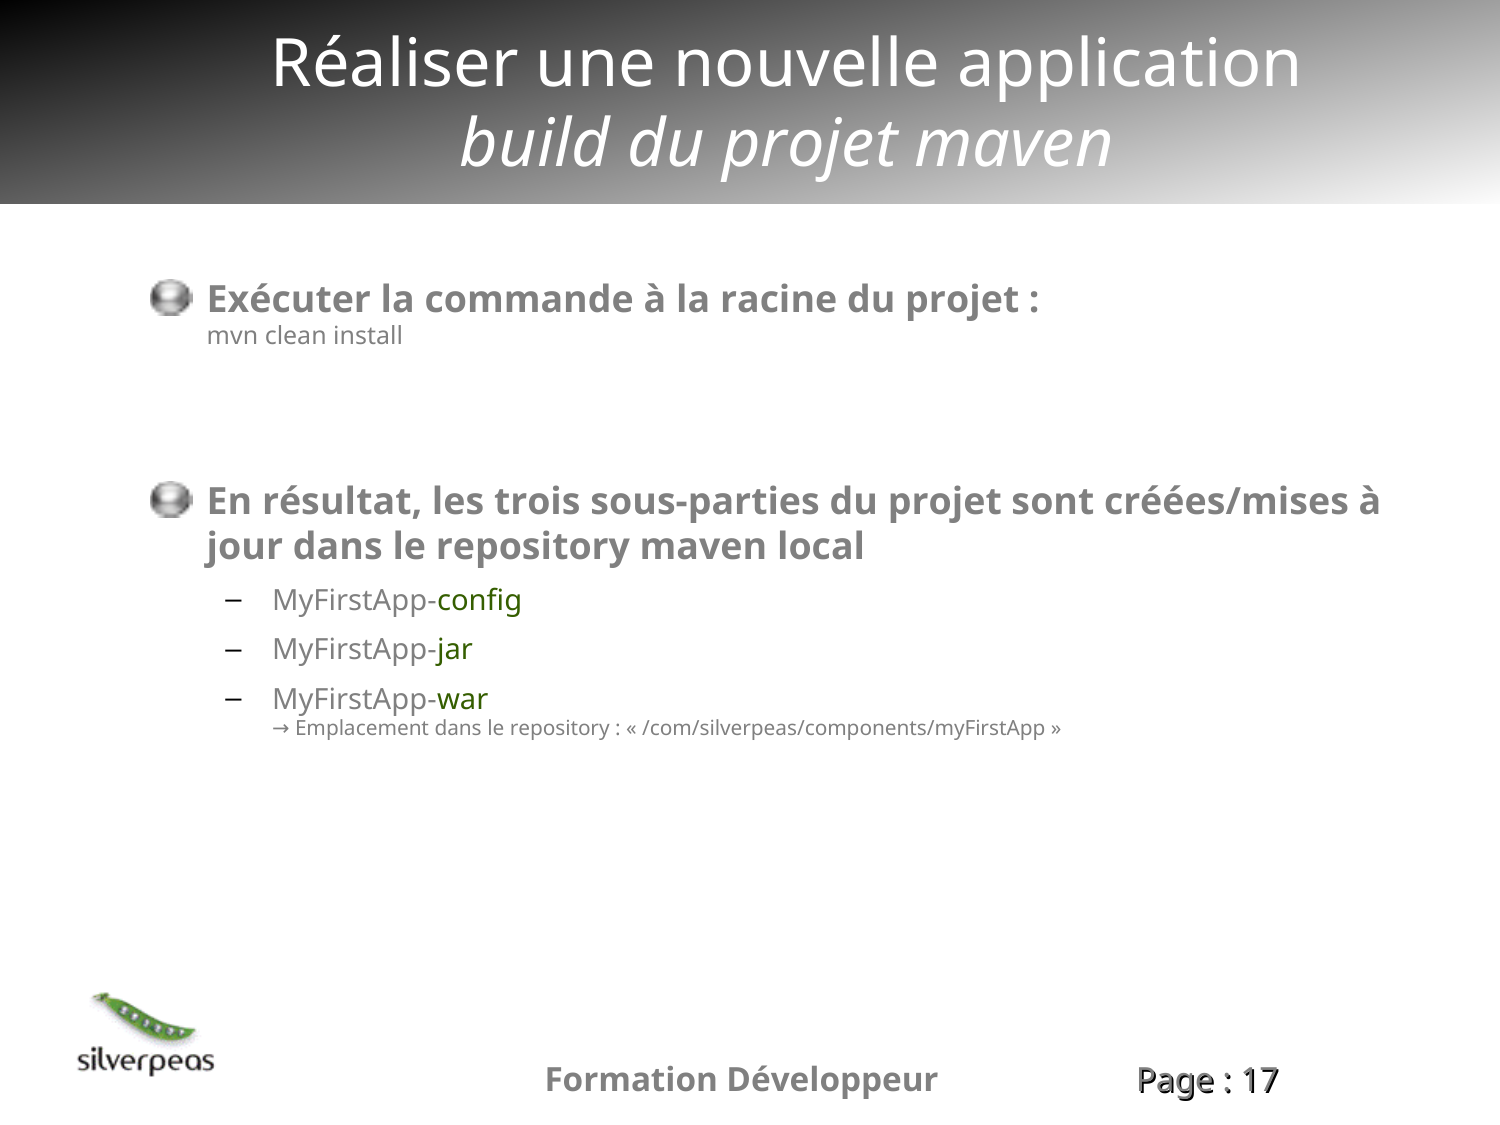

# Réaliser une nouvelle application build du projet maven
Exécuter la commande à la racine du projet :
mvn clean install
En résultat, les trois sous-parties du projet sont créées/mises à jour dans le repository maven local
MyFirstApp-config
MyFirstApp-jar
MyFirstApp-war
→ Emplacement dans le repository : « /com/silverpeas/components/myFirstApp »